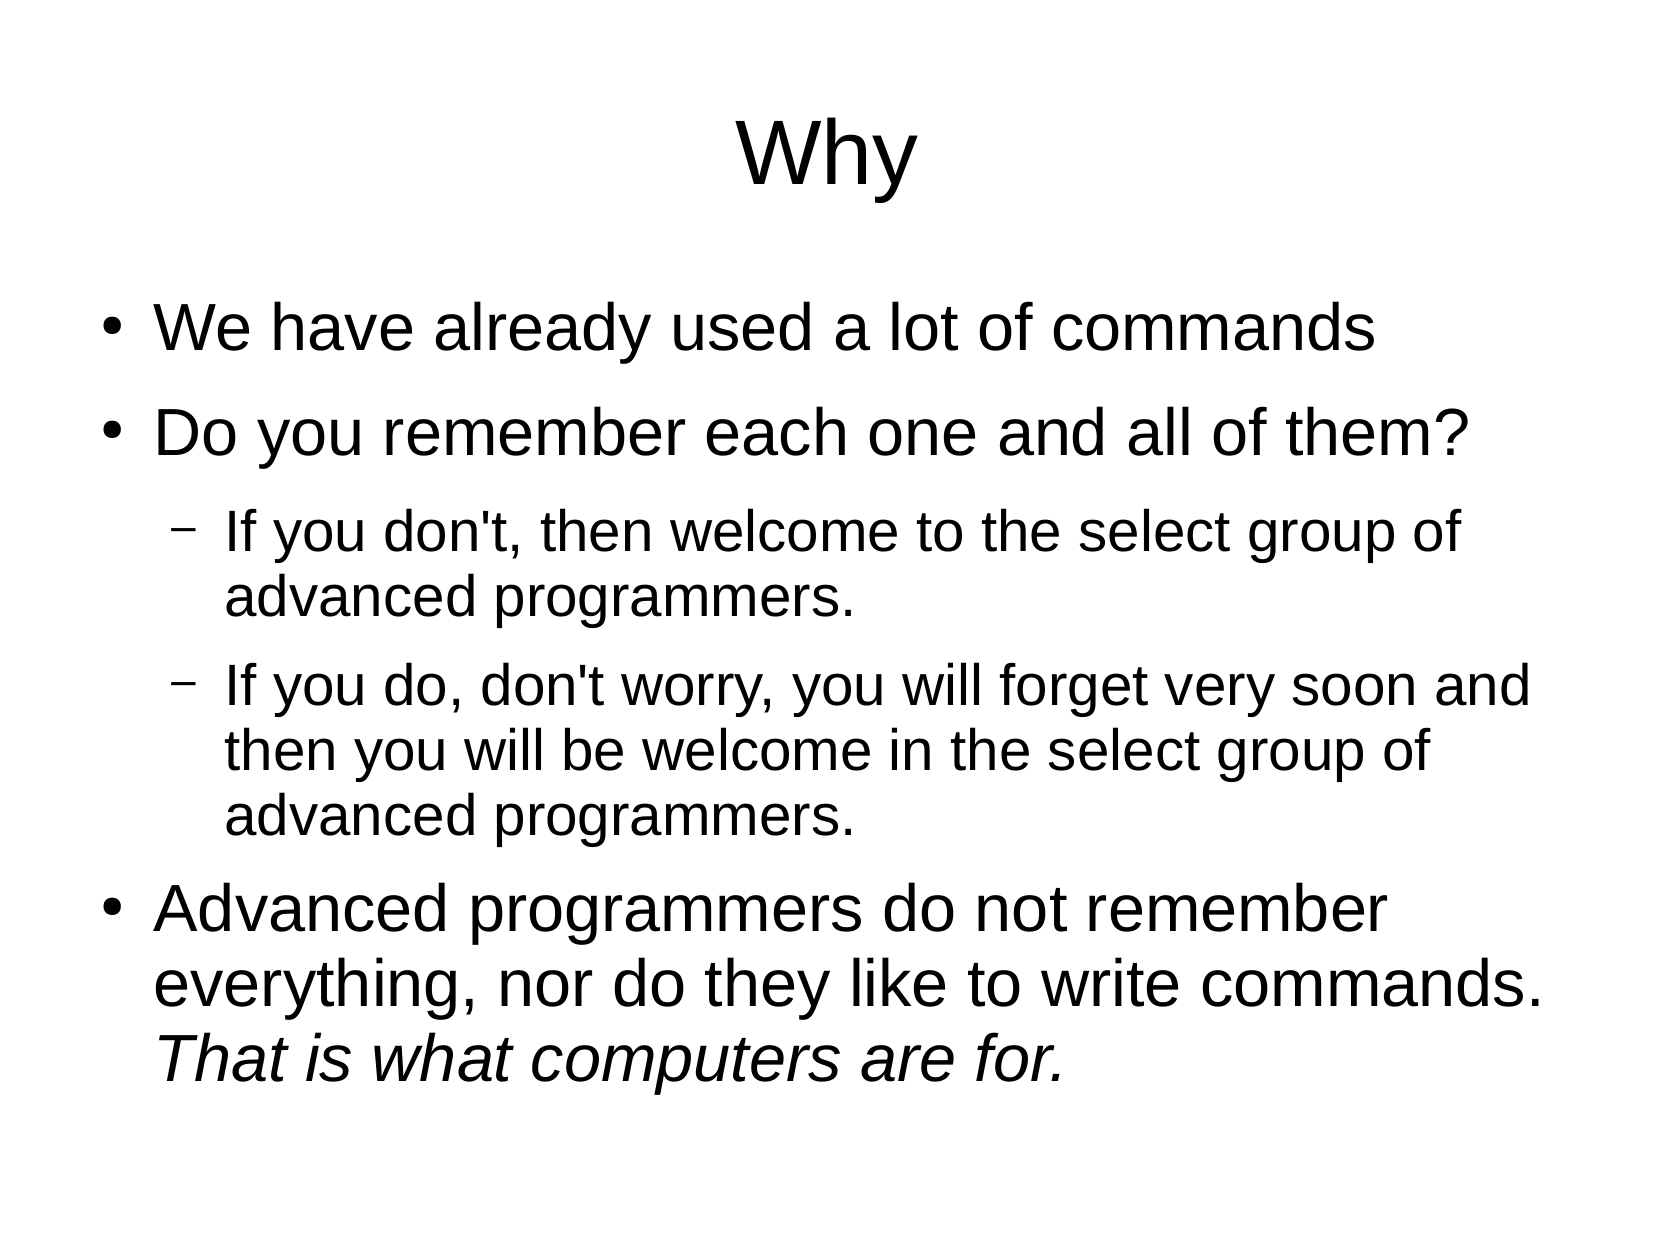

# Why
We have already used a lot of commands
Do you remember each one and all of them?
If you don't, then welcome to the select group of advanced programmers.
If you do, don't worry, you will forget very soon and then you will be welcome in the select group of advanced programmers.
Advanced programmers do not remember everything, nor do they like to write commands. That is what computers are for.